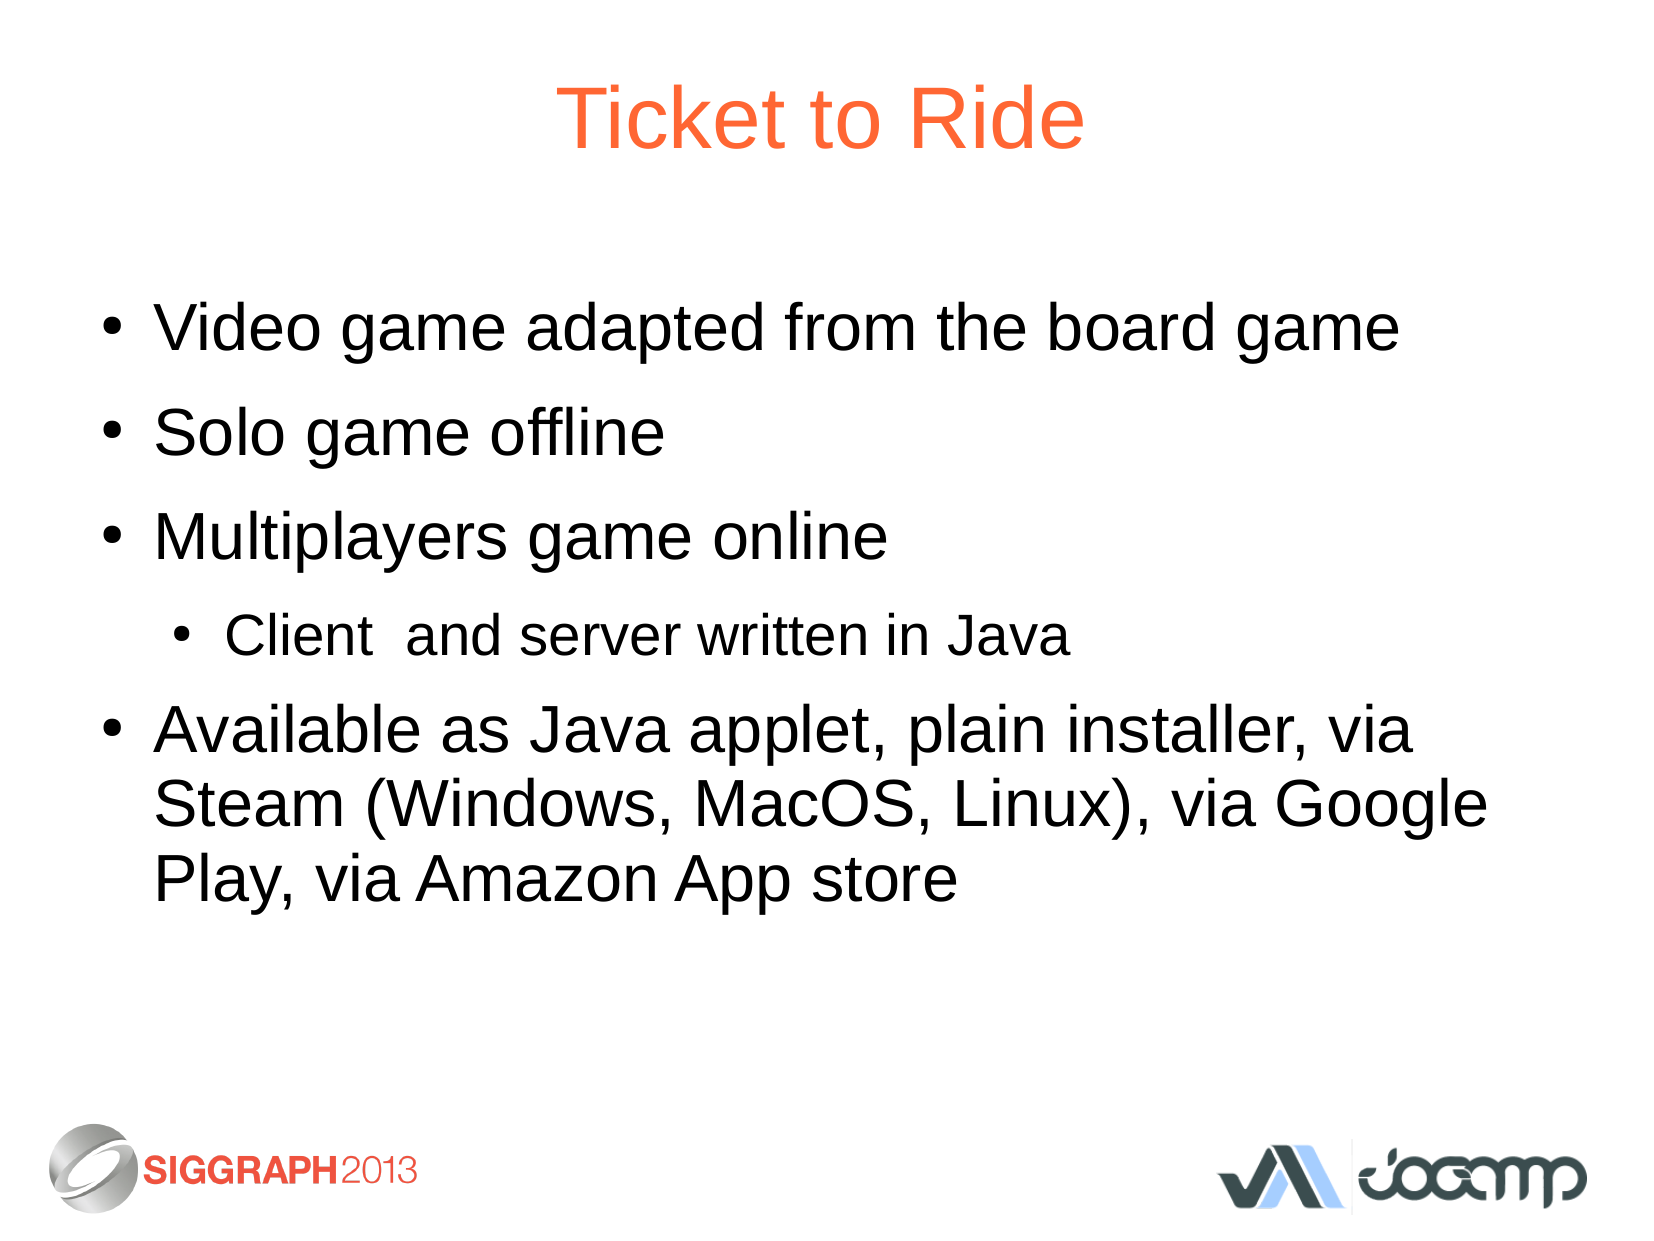

# Ticket to Ride
Video game adapted from the board game
Solo game offline
Multiplayers game online
Client and server written in Java
Available as Java applet, plain installer, via Steam (Windows, MacOS, Linux), via Google Play, via Amazon App store